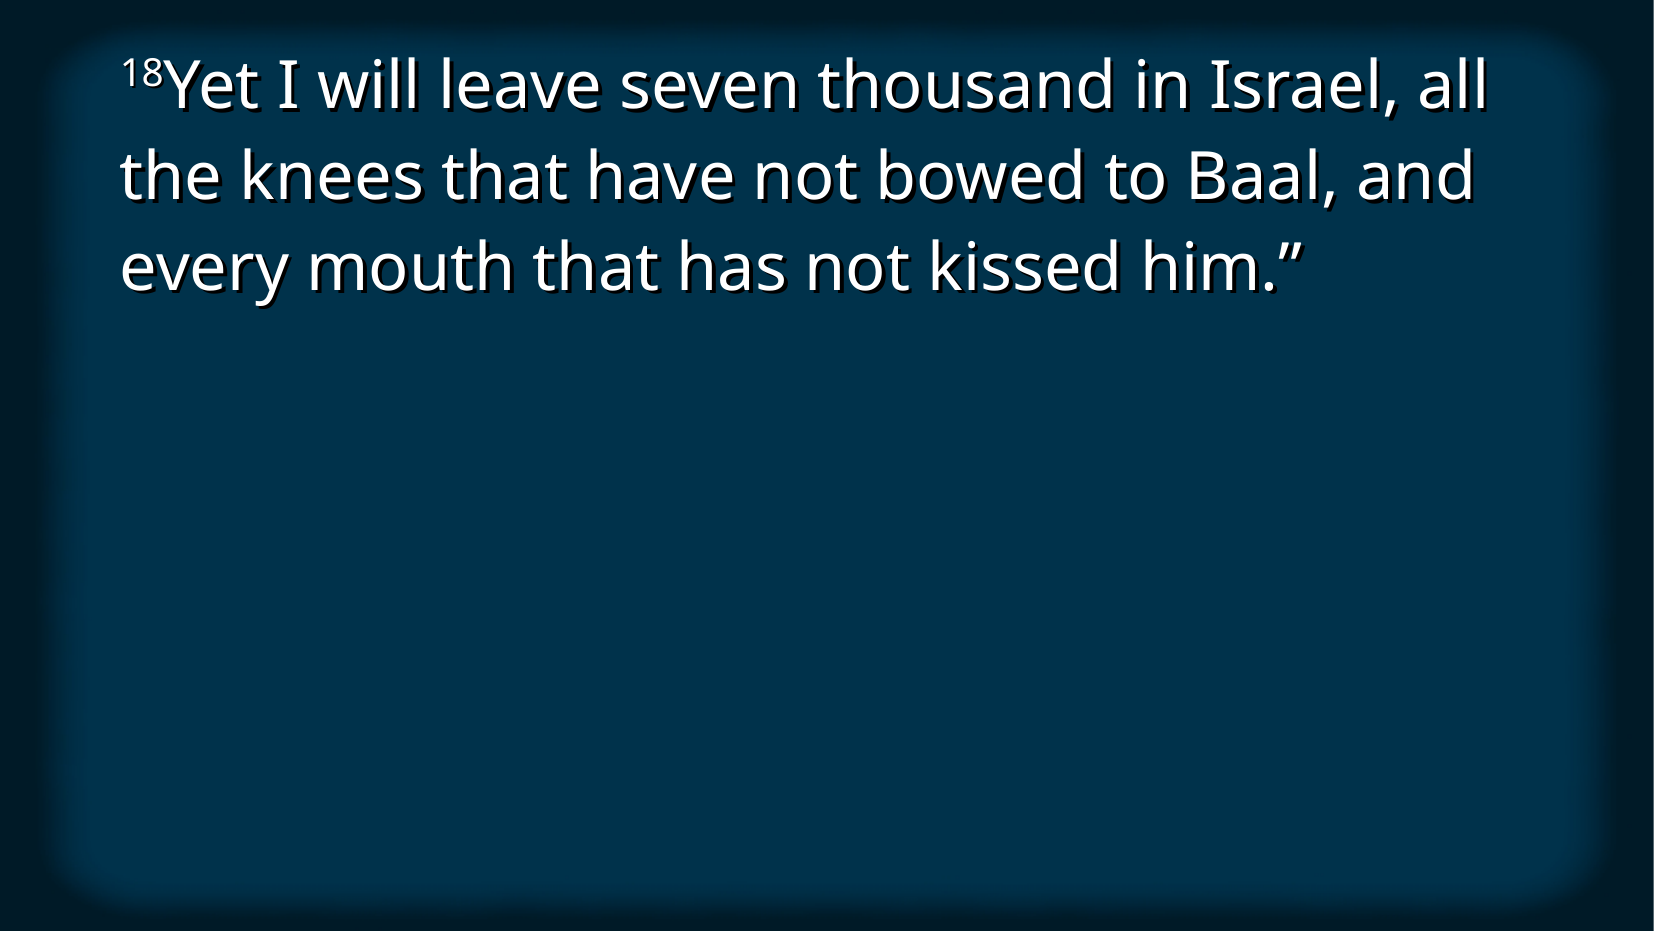

18Yet I will leave seven thousand in Israel, all the knees that have not bowed to Baal, and every mouth that has not kissed him.”